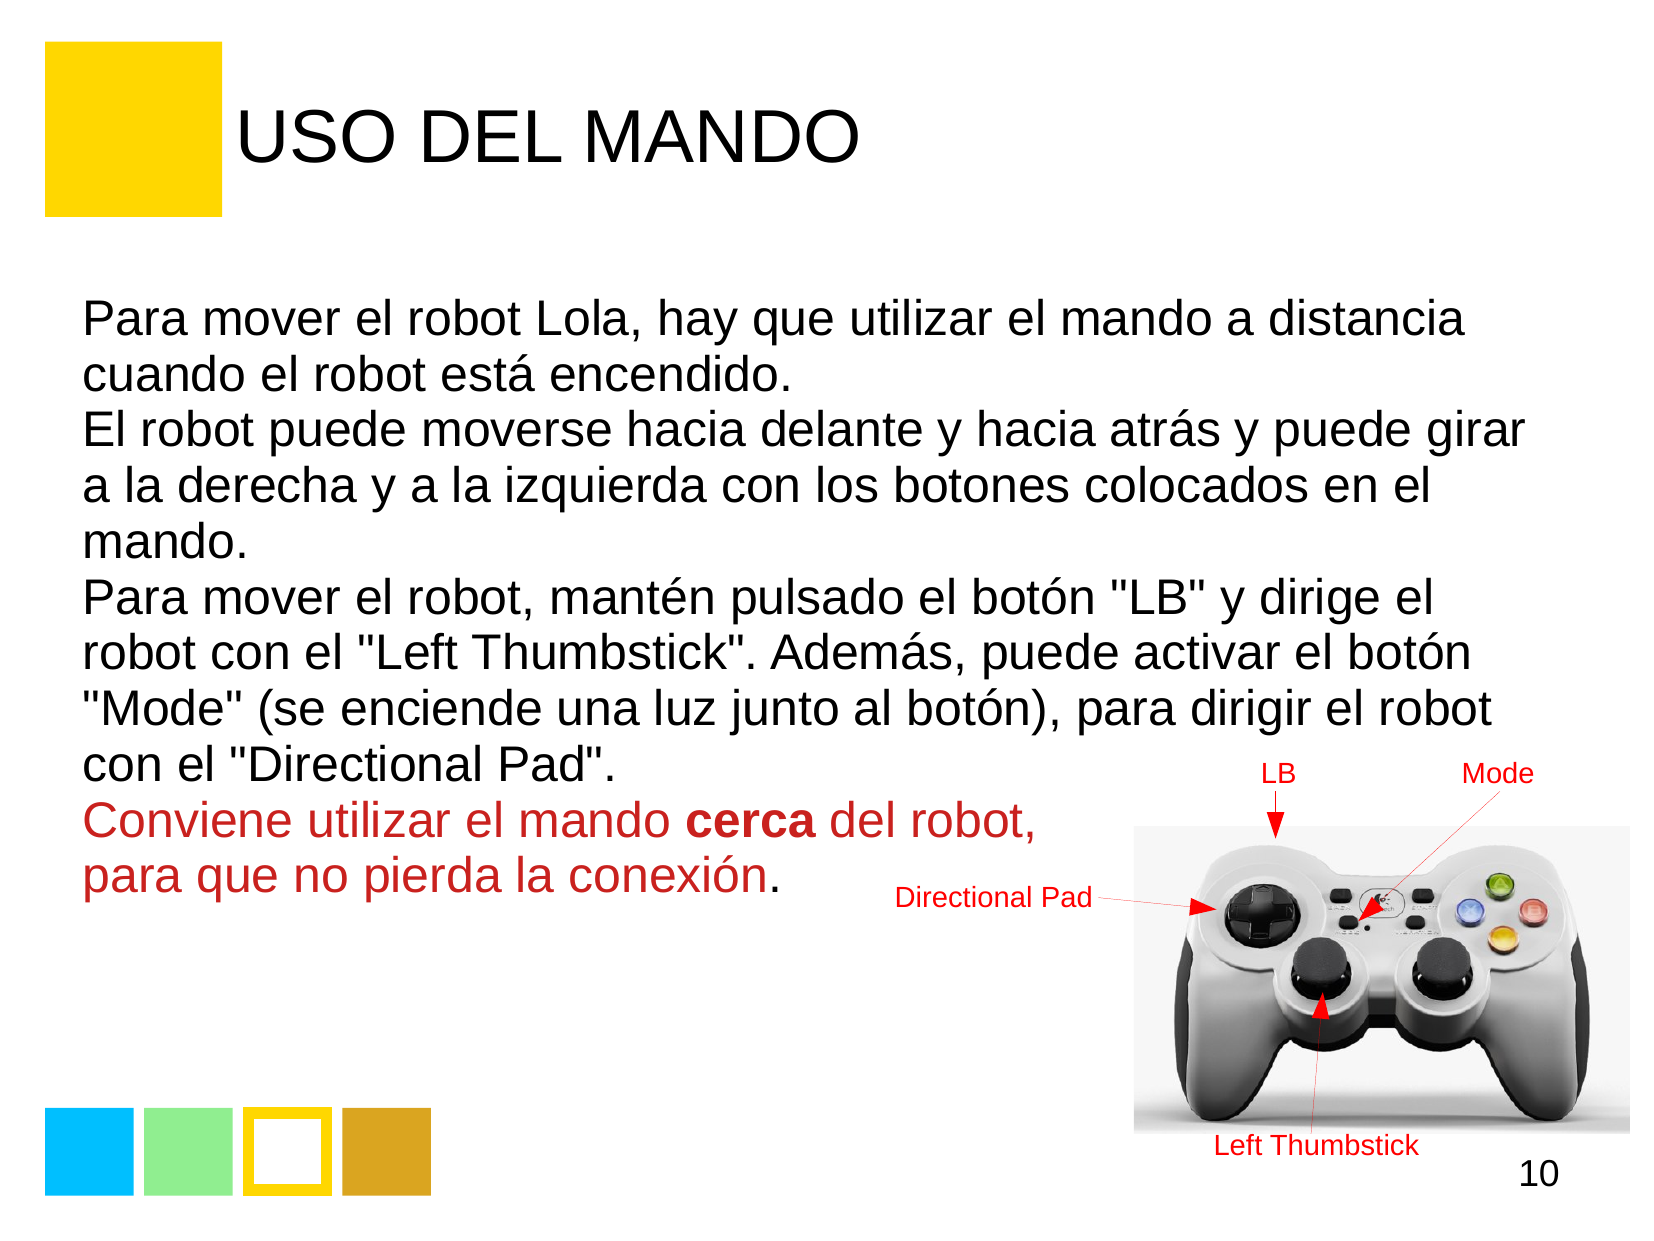

# USO DEL MANDO
Para mover el robot Lola, hay que utilizar el mando a distancia cuando el robot está encendido.
El robot puede moverse hacia delante y hacia atrás y puede girar a la derecha y a la izquierda con los botones colocados en el mando.
Para mover el robot, mantén pulsado el botón "LB" y dirige el robot con el "Left Thumbstick". Además, puede activar el botón "Mode" (se enciende una luz junto al botón), para dirigir el robot con el "Directional Pad".
Conviene utilizar el mando cerca del robot,
para que no pierda la conexión.
Mode
LB
Directional Pad
Left Thumbstick